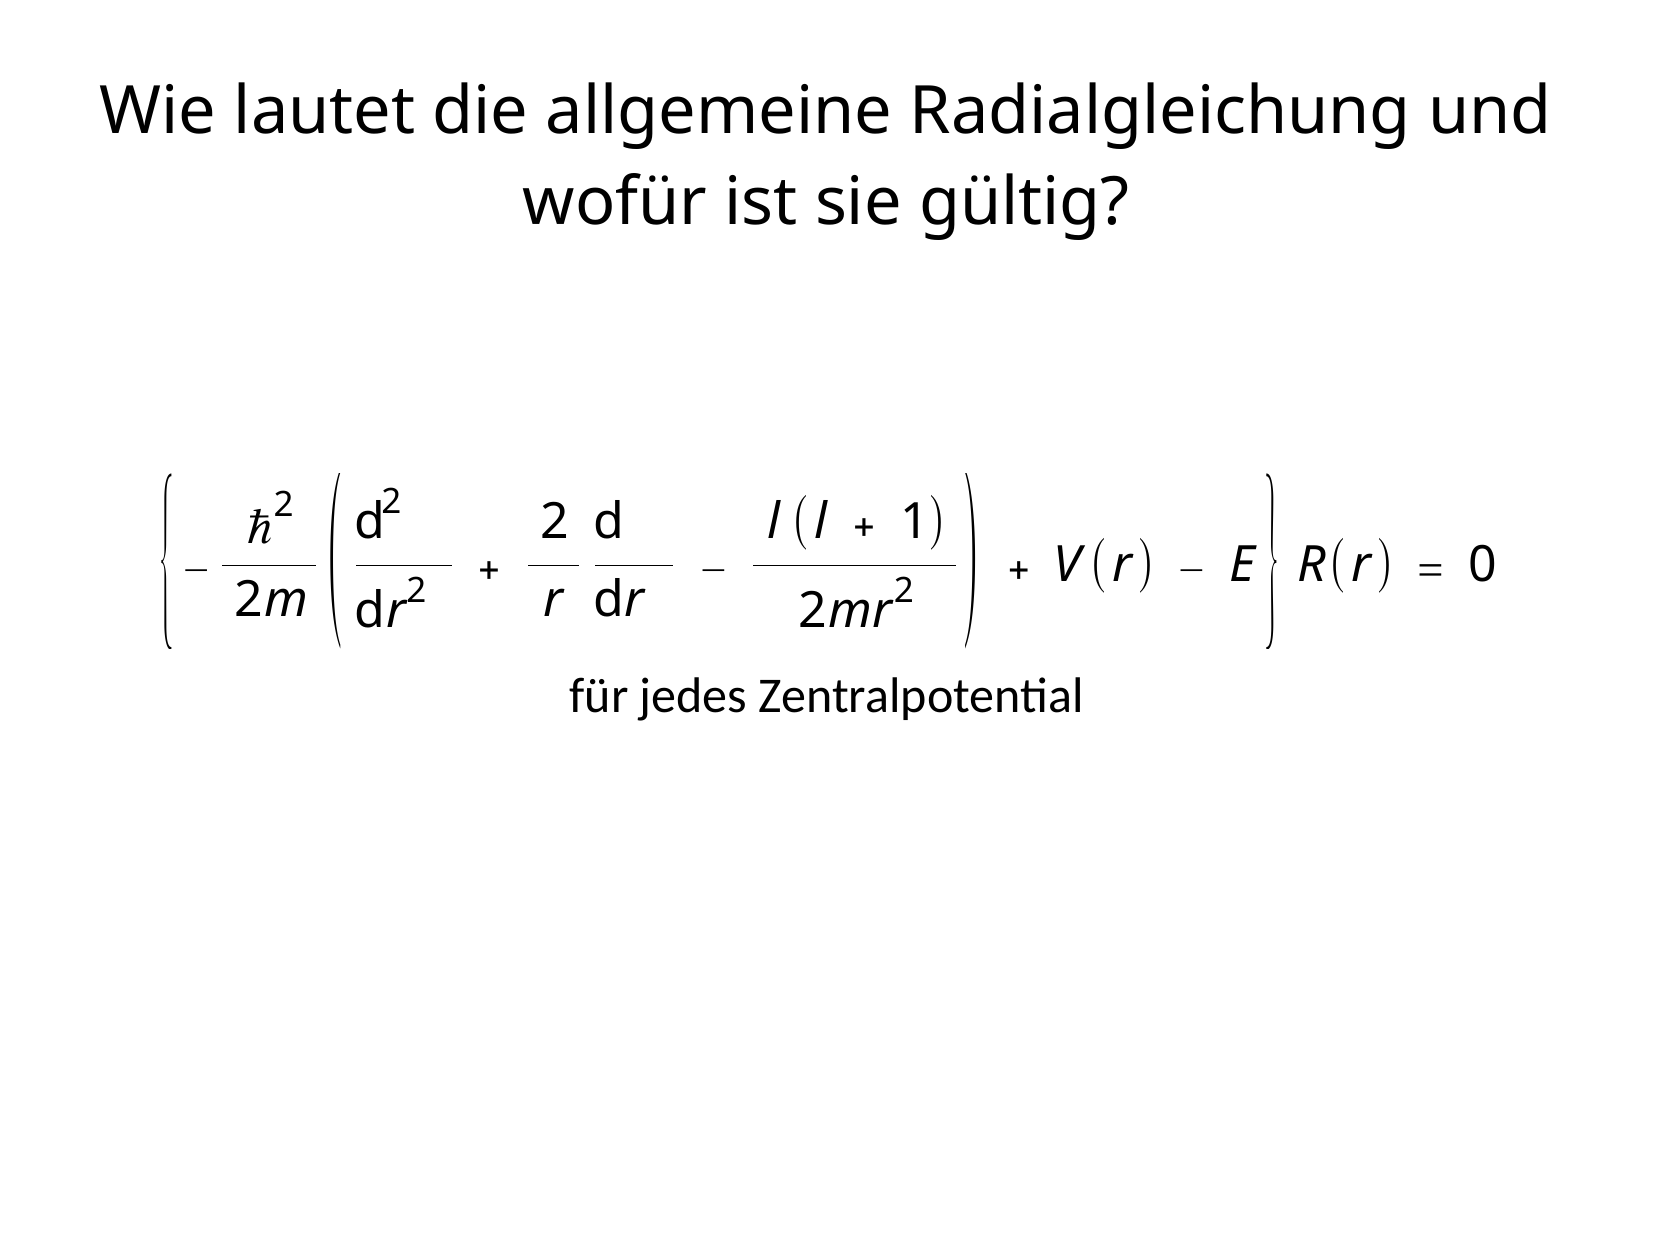

# Wie lautet die allgemeine Radialgleichung und wofür ist sie gültig?
für jedes Zentralpotential